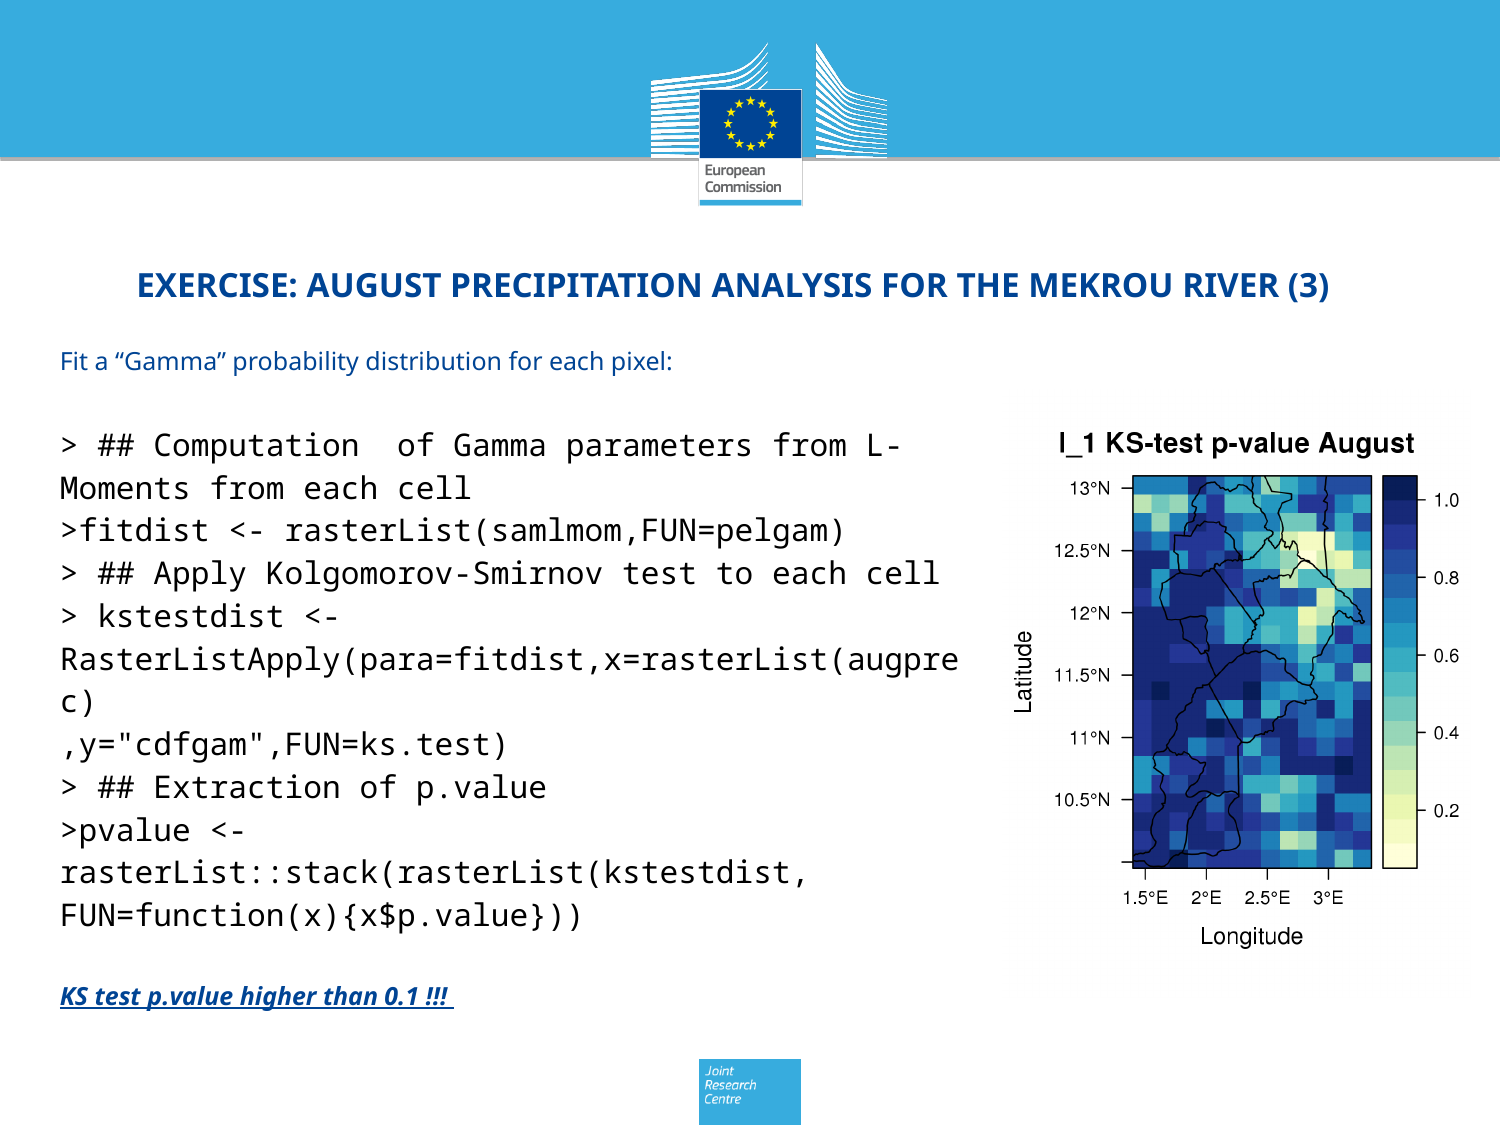

EXERCISE: AUGUST PRECIPITATION ANALYSIS FOR THE MEKROU RIVER (3)
Fit a “Gamma” probability distribution for each pixel:
> ## Computation of Gamma parameters from L-Moments from each cell
>fitdist <- rasterList(samlmom,FUN=pelgam)
> ## Apply Kolgomorov-Smirnov test to each cell
> kstestdist <- RasterListApply(para=fitdist,x=rasterList(augprec)
,y="cdfgam",FUN=ks.test)
> ## Extraction of p.value
>pvalue <- rasterList::stack(rasterList(kstestdist,
FUN=function(x){x$p.value}))
KS test p.value higher than 0.1 !!!